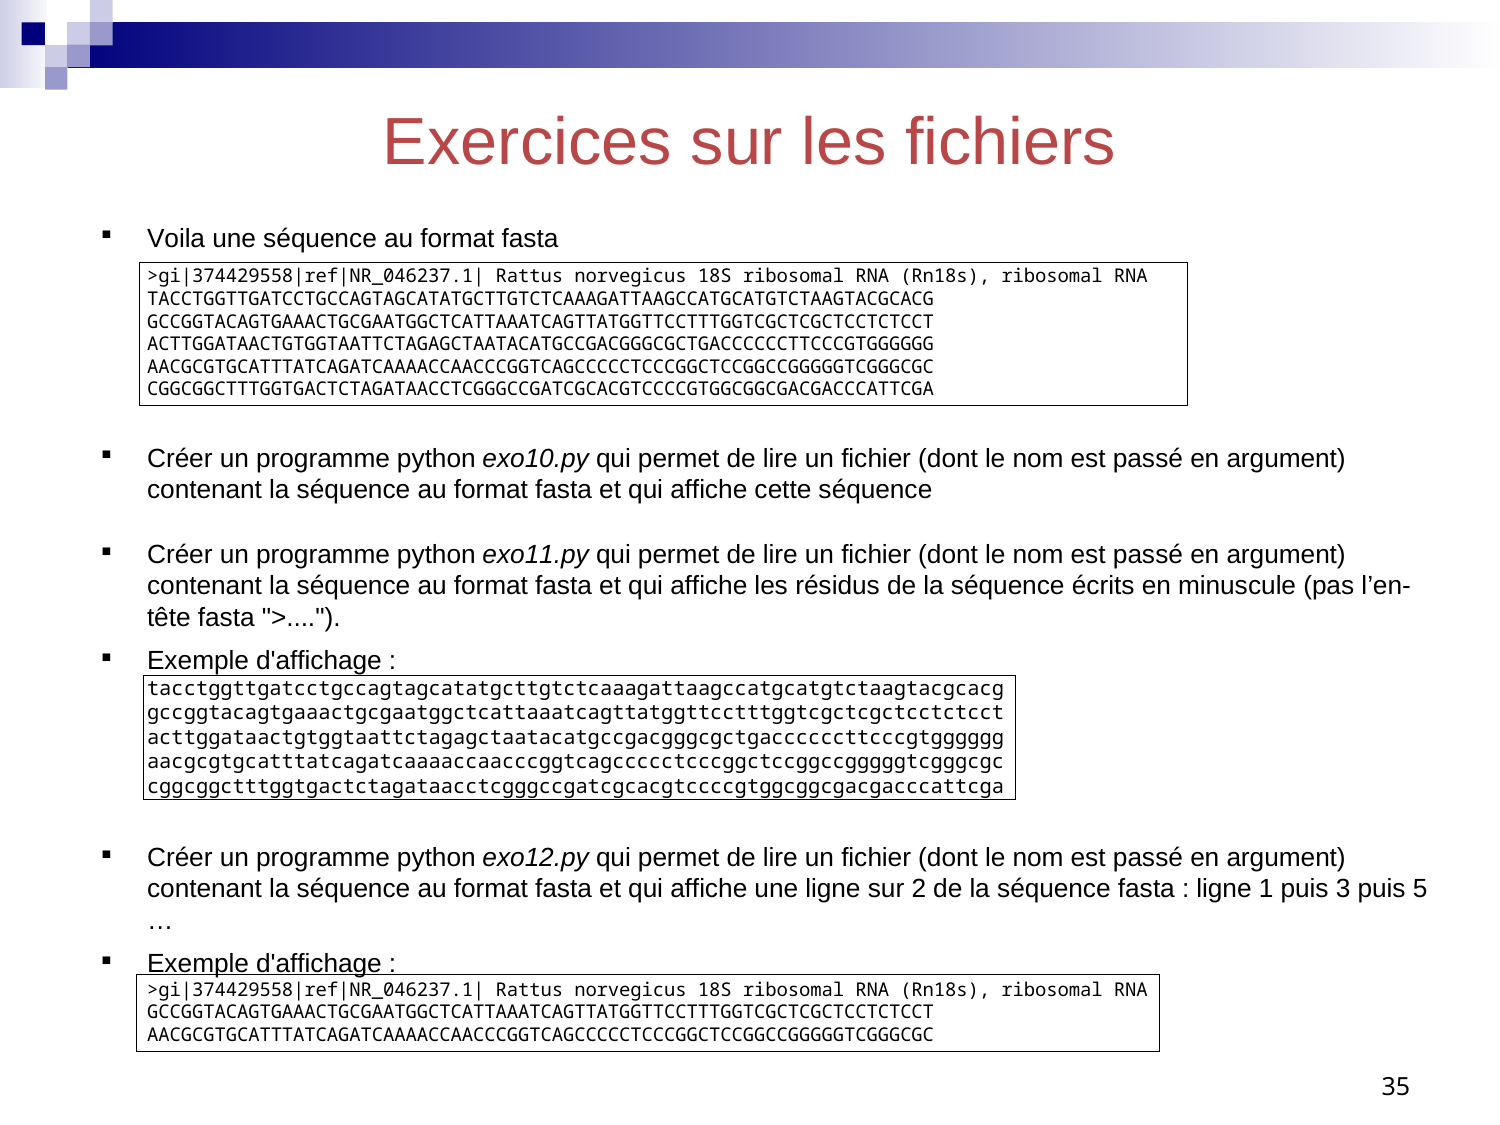

# Exercices sur les fichiers
Voila une séquence au format fasta
>gi|374429558|ref|NR_046237.1| Rattus norvegicus 18S ribosomal RNA (Rn18s), ribosomal RNA
TACCTGGTTGATCCTGCCAGTAGCATATGCTTGTCTCAAAGATTAAGCCATGCATGTCTAAGTACGCACG
GCCGGTACAGTGAAACTGCGAATGGCTCATTAAATCAGTTATGGTTCCTTTGGTCGCTCGCTCCTCTCCT
ACTTGGATAACTGTGGTAATTCTAGAGCTAATACATGCCGACGGGCGCTGACCCCCCTTCCCGTGGGGGG
AACGCGTGCATTTATCAGATCAAAACCAACCCGGTCAGCCCCCTCCCGGCTCCGGCCGGGGGTCGGGCGC
CGGCGGCTTTGGTGACTCTAGATAACCTCGGGCCGATCGCACGTCCCCGTGGCGGCGACGACCCATTCGA
Créer un programme python exo10.py qui permet de lire un fichier (dont le nom est passé en argument) contenant la séquence au format fasta et qui affiche cette séquence
Créer un programme python exo11.py qui permet de lire un fichier (dont le nom est passé en argument) contenant la séquence au format fasta et qui affiche les résidus de la séquence écrits en minuscule (pas l’en-tête fasta ">....").
Exemple d'affichage :
tacctggttgatcctgccagtagcatatgcttgtctcaaagattaagccatgcatgtctaagtacgcacg
gccggtacagtgaaactgcgaatggctcattaaatcagttatggttcctttggtcgctcgctcctctcct
acttggataactgtggtaattctagagctaatacatgccgacgggcgctgaccccccttcccgtgggggg
aacgcgtgcatttatcagatcaaaaccaacccggtcagccccctcccggctccggccgggggtcgggcgc
cggcggctttggtgactctagataacctcgggccgatcgcacgtccccgtggcggcgacgacccattcga
Créer un programme python exo12.py qui permet de lire un fichier (dont le nom est passé en argument) contenant la séquence au format fasta et qui affiche une ligne sur 2 de la séquence fasta : ligne 1 puis 3 puis 5 …
Exemple d'affichage :
>gi|374429558|ref|NR_046237.1| Rattus norvegicus 18S ribosomal RNA (Rn18s), ribosomal RNA
GCCGGTACAGTGAAACTGCGAATGGCTCATTAAATCAGTTATGGTTCCTTTGGTCGCTCGCTCCTCTCCT
AACGCGTGCATTTATCAGATCAAAACCAACCCGGTCAGCCCCCTCCCGGCTCCGGCCGGGGGTCGGGCGC
35